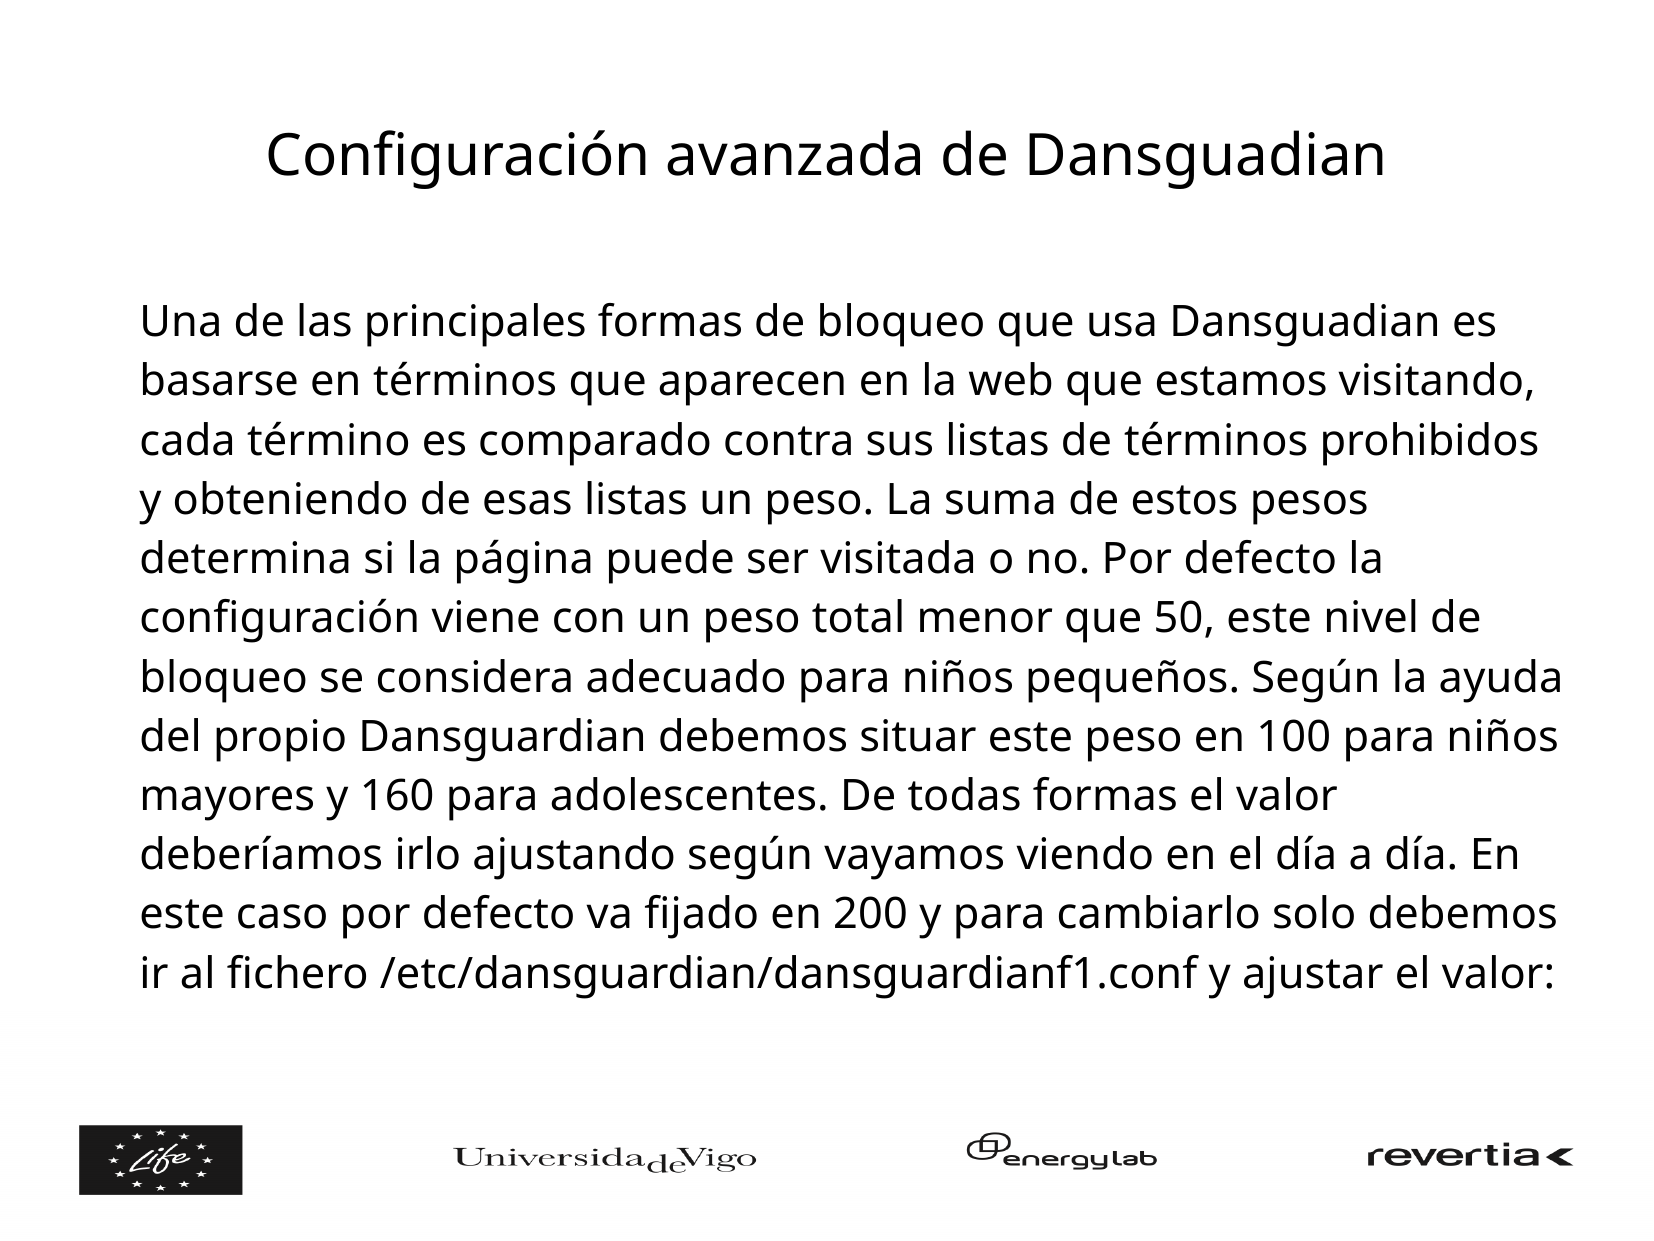

# Configuración avanzada de Dansguadian
Una de las principales formas de bloqueo que usa Dansguadian es basarse en términos que aparecen en la web que estamos visitando, cada término es comparado contra sus listas de términos prohibidos y obteniendo de esas listas un peso. La suma de estos pesos determina si la página puede ser visitada o no. Por defecto la configuración viene con un peso total menor que 50, este nivel de bloqueo se considera adecuado para niños pequeños. Según la ayuda del propio Dansguardian debemos situar este peso en 100 para niños mayores y 160 para adolescentes. De todas formas el valor deberíamos irlo ajustando según vayamos viendo en el día a día. En este caso por defecto va fijado en 200 y para cambiarlo solo debemos ir al fichero /etc/dansguardian/dansguardianf1.conf y ajustar el valor: